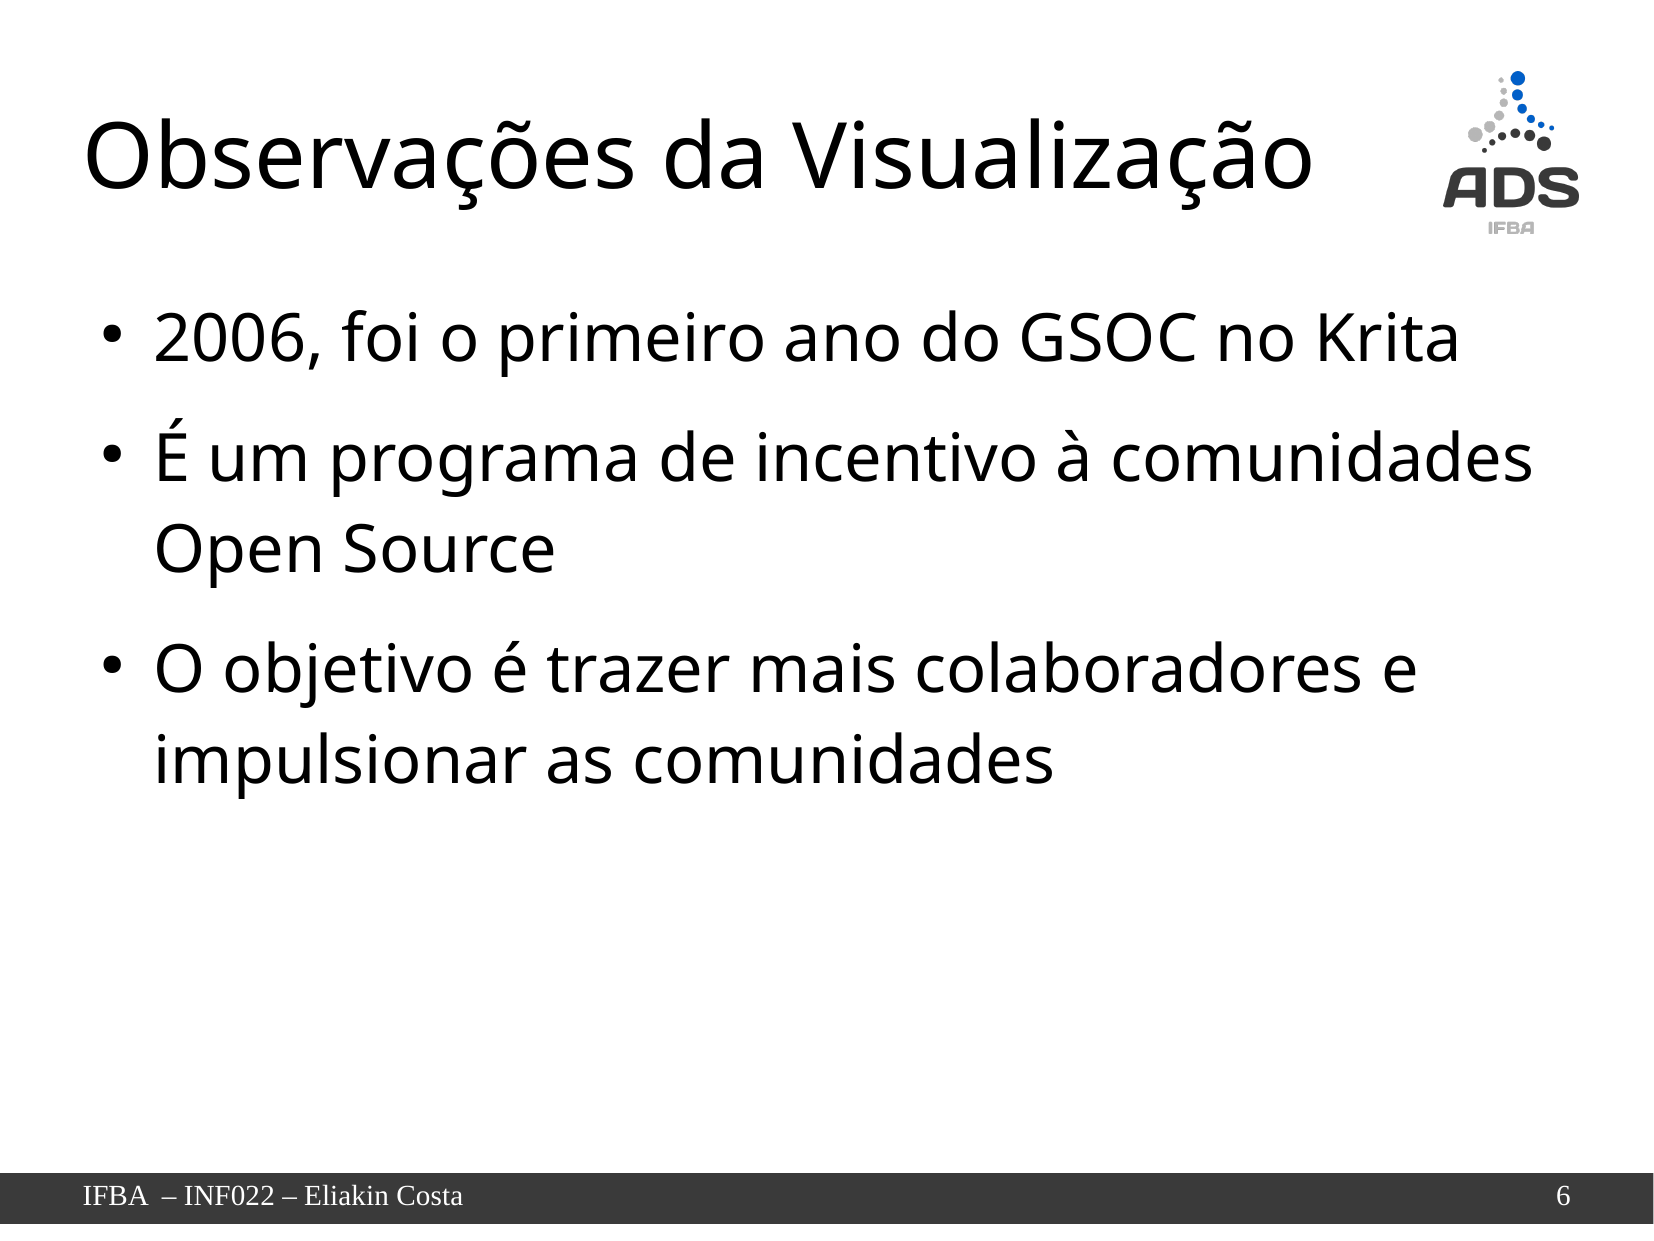

# Observações da Visualização
2006, foi o primeiro ano do GSOC no Krita
É um programa de incentivo à comunidades Open Source
O objetivo é trazer mais colaboradores e impulsionar as comunidades
6